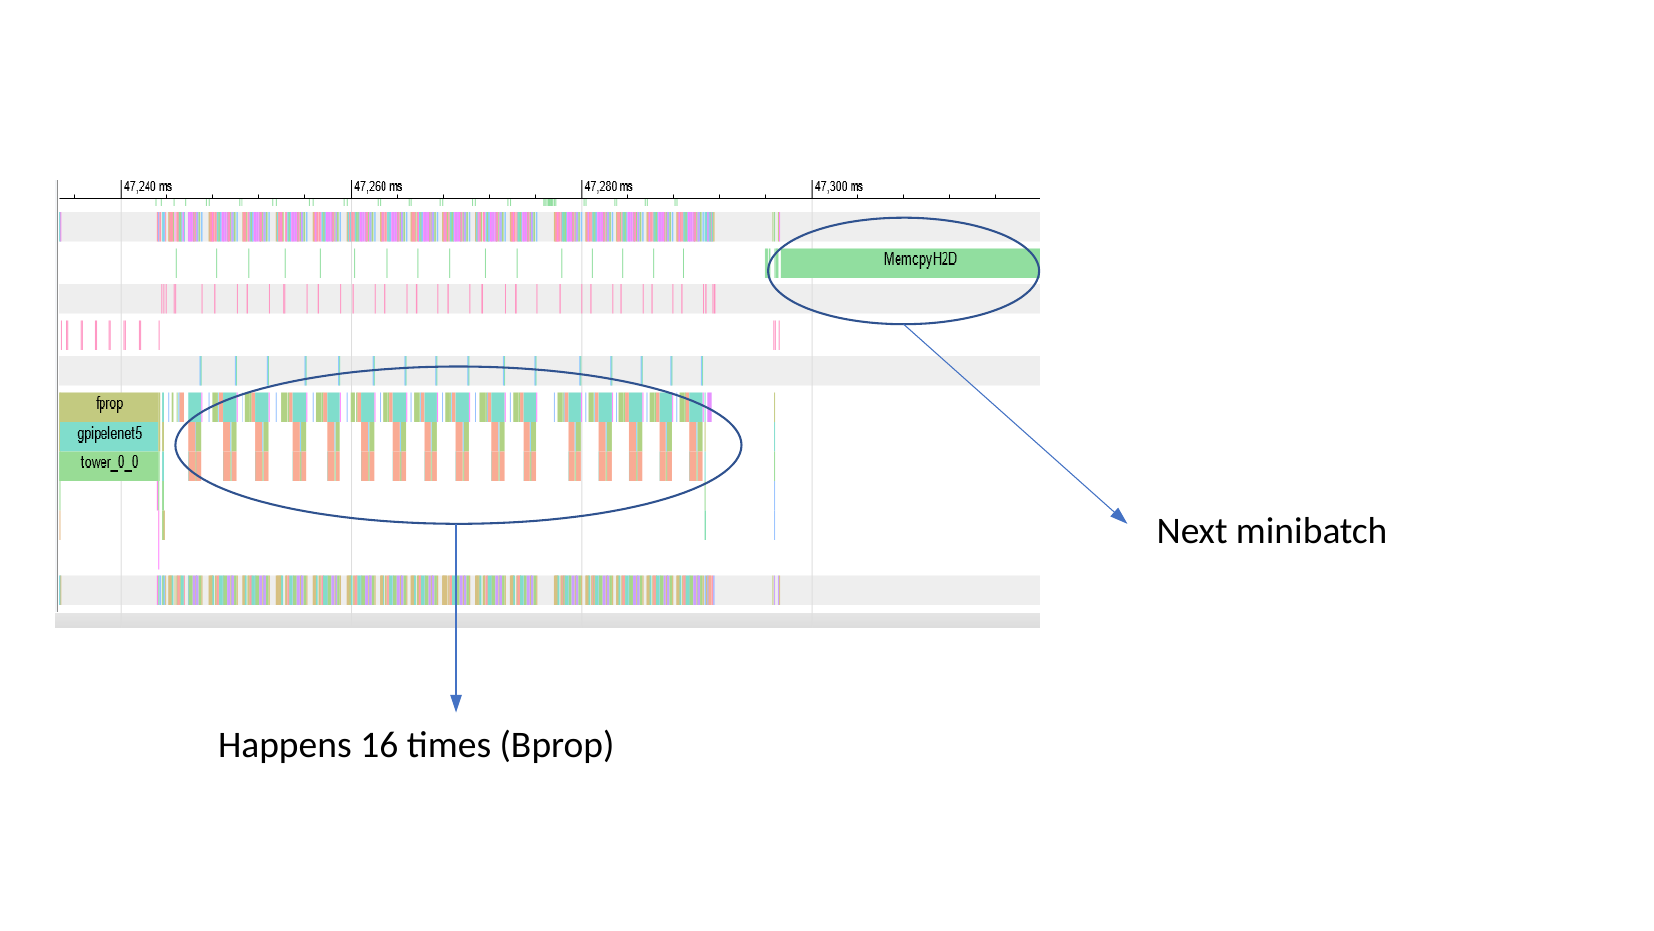

#
Next minibatch
Happens 16 times (Bprop)